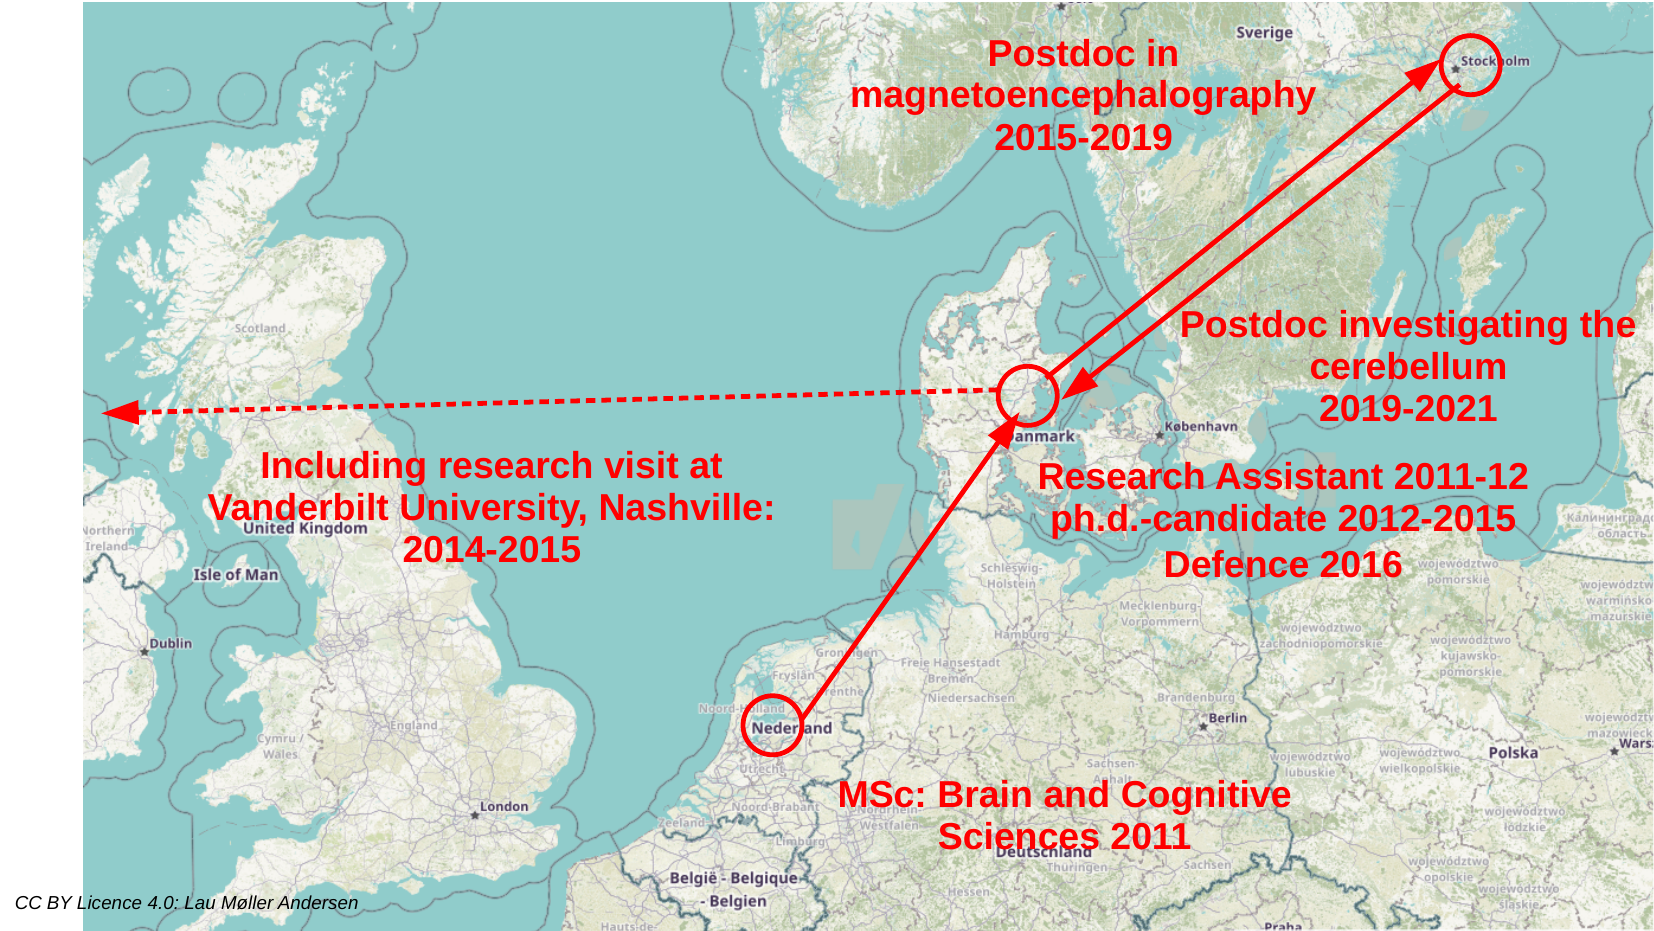

Postdoc in magnetoencephalography
2015-2019
Postdoc investigating the cerebellum
2019-2021
Including research visit at Vanderbilt University, Nashville: 2014-2015
Research Assistant 2011-12
ph.d.-candidate 2012-2015
Defence 2016
MSc: Brain and Cognitive Sciences 2011
CC BY Licence 4.0: Lau Møller Andersen